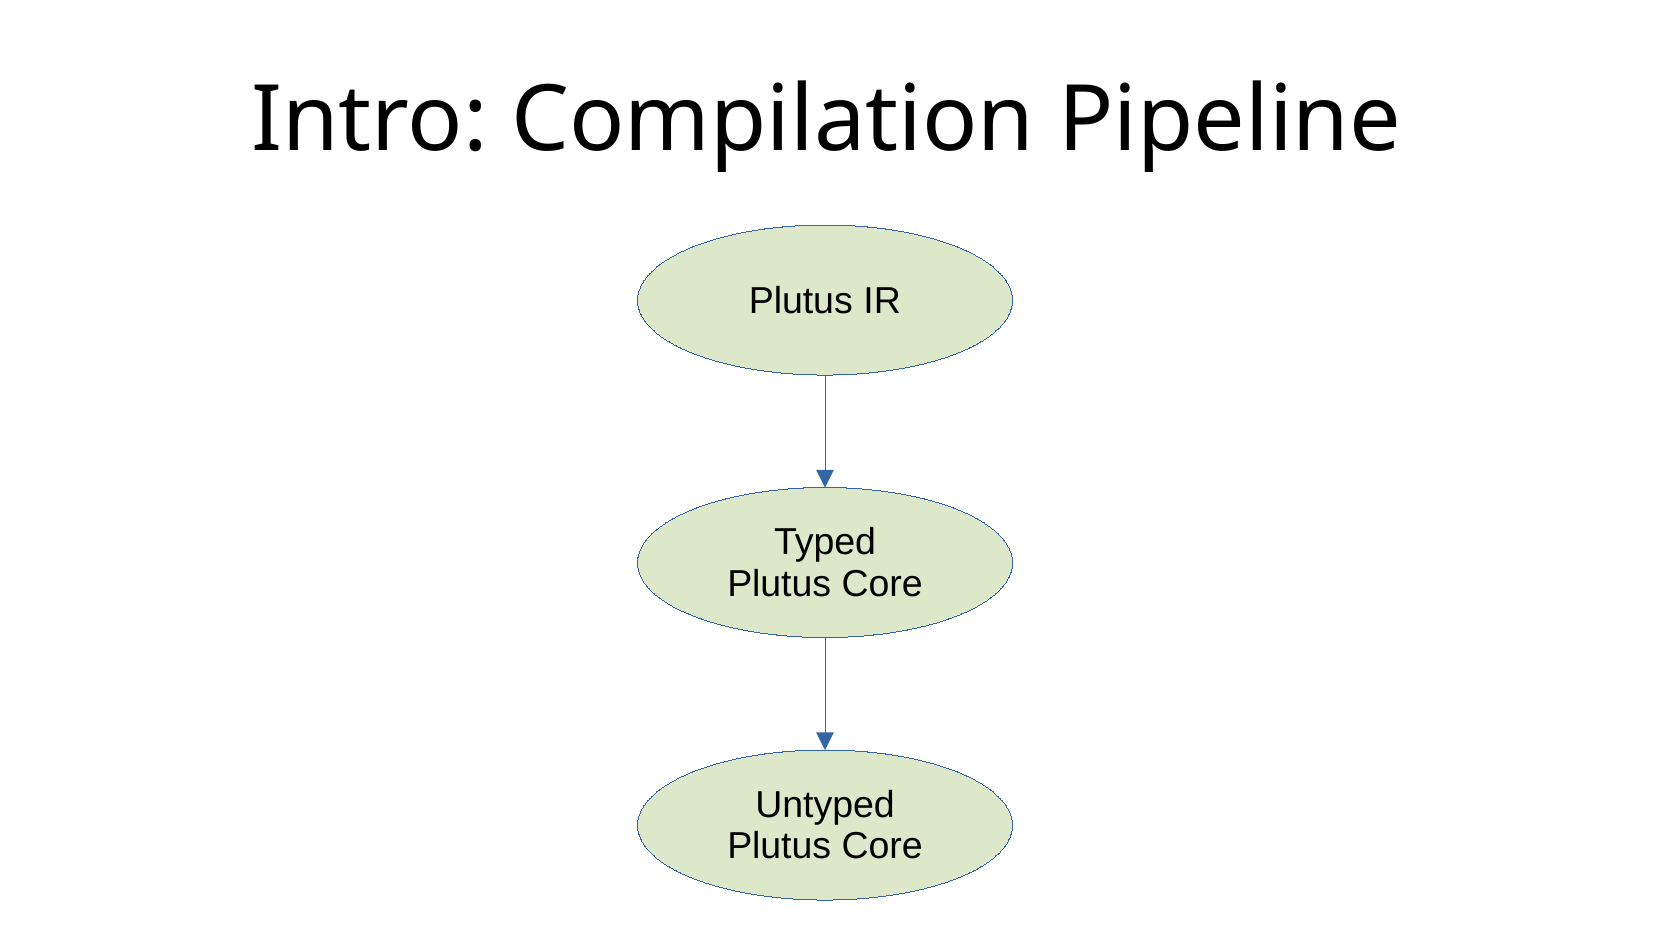

# Intro: Compilation Pipeline
Plutus IR
Typed
Plutus Core
Untyped
Plutus Core